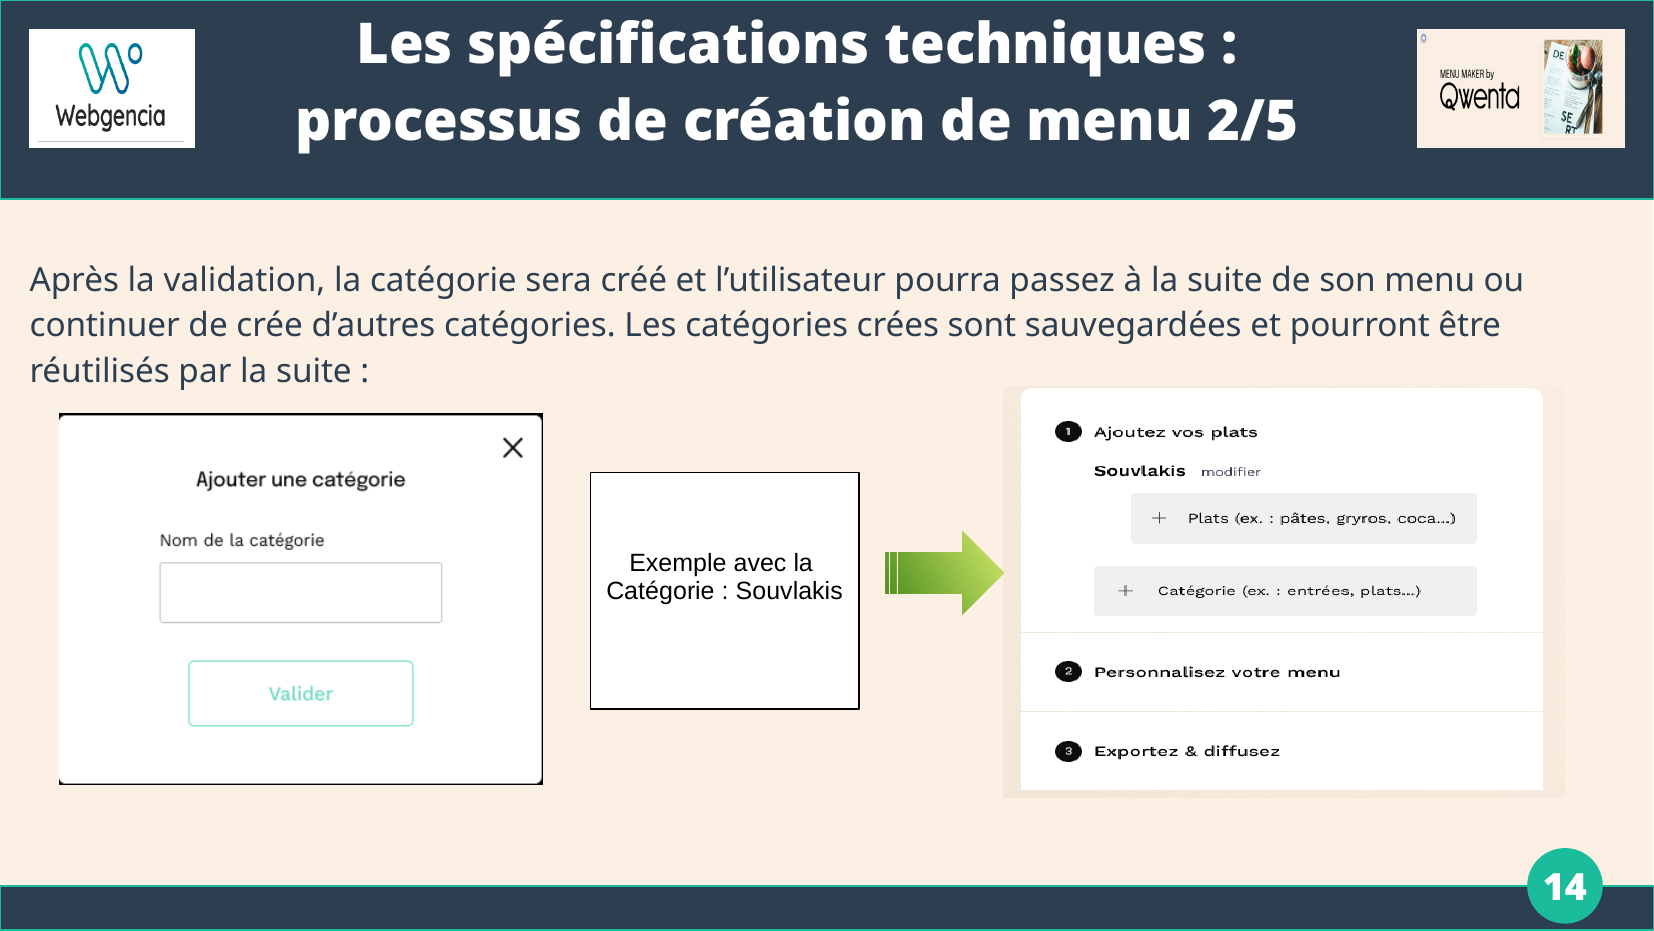

# Les spécifications techniques : processus de création de menu 2/5
Après la validation, la catégorie sera créé et l’utilisateur pourra passez à la suite de son menu ou continuer de crée d’autres catégories. Les catégories crées sont sauvegardées et pourront être réutilisés par la suite :
Exemple avec la
Catégorie : Souvlakis
14